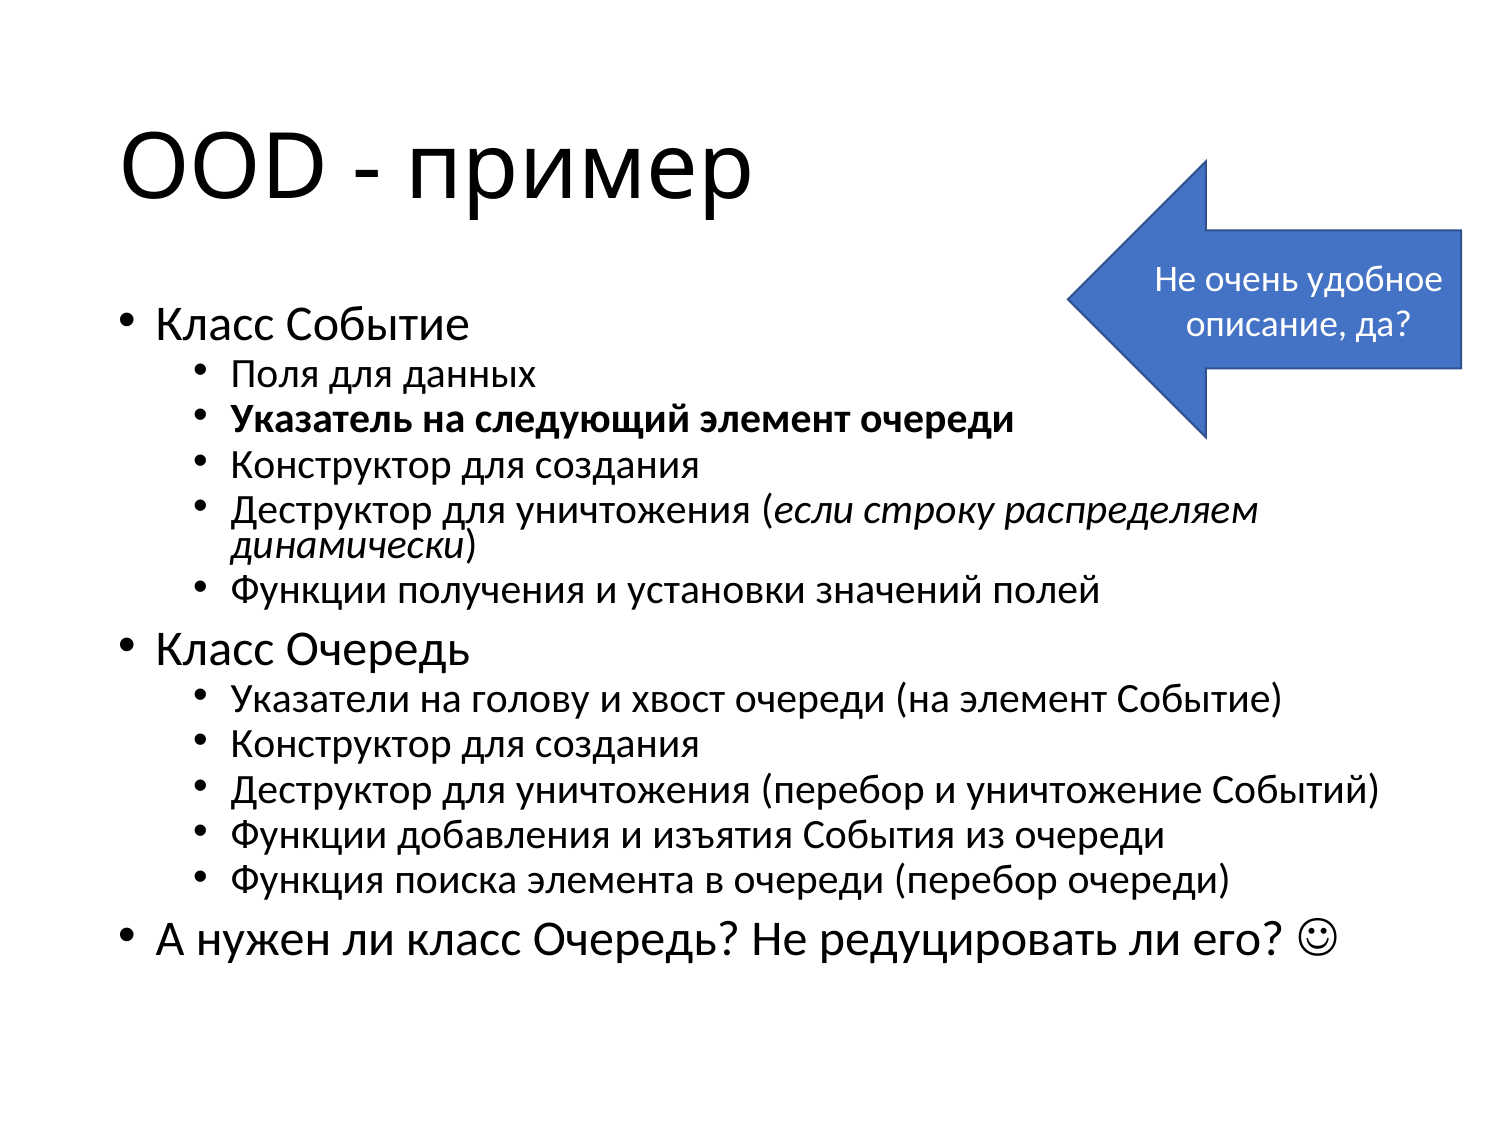

# OOD - пример
Не очень удобное описание, да?
Класс Событие
Поля для данных
Указатель на следующий элемент очереди
Конструктор для создания
Деструктор для уничтожения (если строку распределяем динамически)
Функции получения и установки значений полей
Класс Очередь
Указатели на голову и хвост очереди (на элемент Событие)
Конструктор для создания
Деструктор для уничтожения (перебор и уничтожение Событий)
Функции добавления и изъятия События из очереди
Функция поиска элемента в очереди (перебор очереди)
А нужен ли класс Очередь? Не редуцировать ли его? 